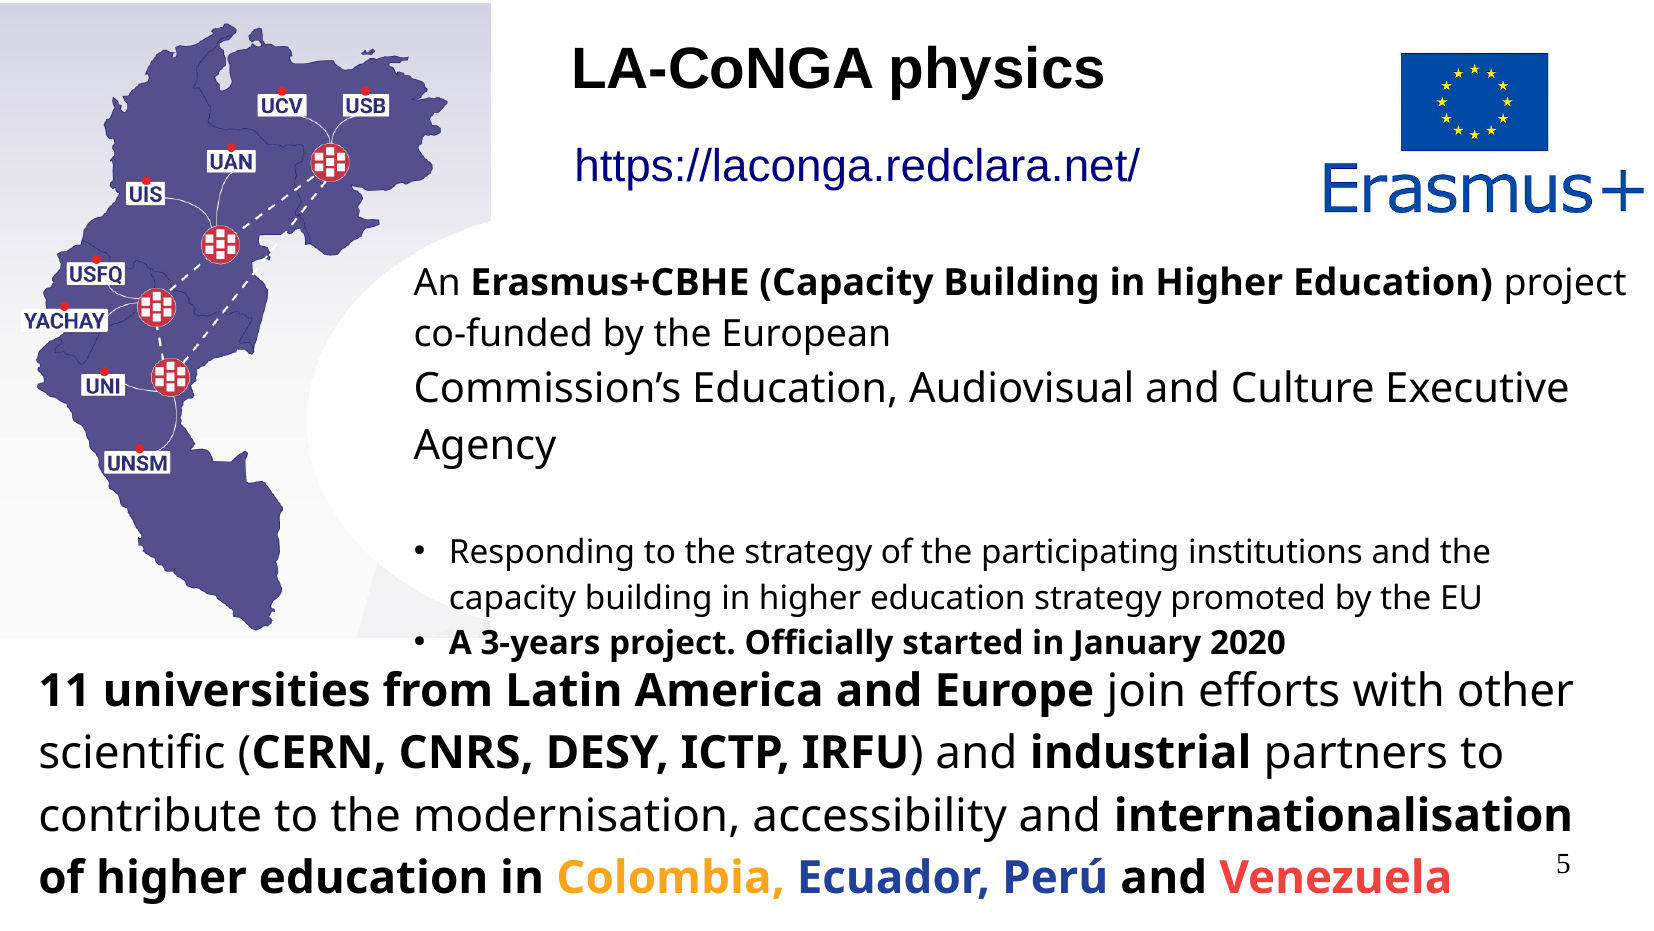

LA-CoNGA physics
https://laconga.redclara.net/
An Erasmus+CBHE (Capacity Building in Higher Education) project co-funded by the European
Commission’s Education, Audiovisual and Culture Executive Agency
Responding to the strategy of the participating institutions and the
capacity building in higher education strategy promoted by the EU
A 3-years project. Officially started in January 2020
11 universities from Latin America and Europe join efforts with other scientific (CERN, CNRS, DESY, ICTP, IRFU) and industrial partners to contribute to the modernisation, accessibility and internationalisation of higher education in Colombia, Ecuador, Perú and Venezuela
5